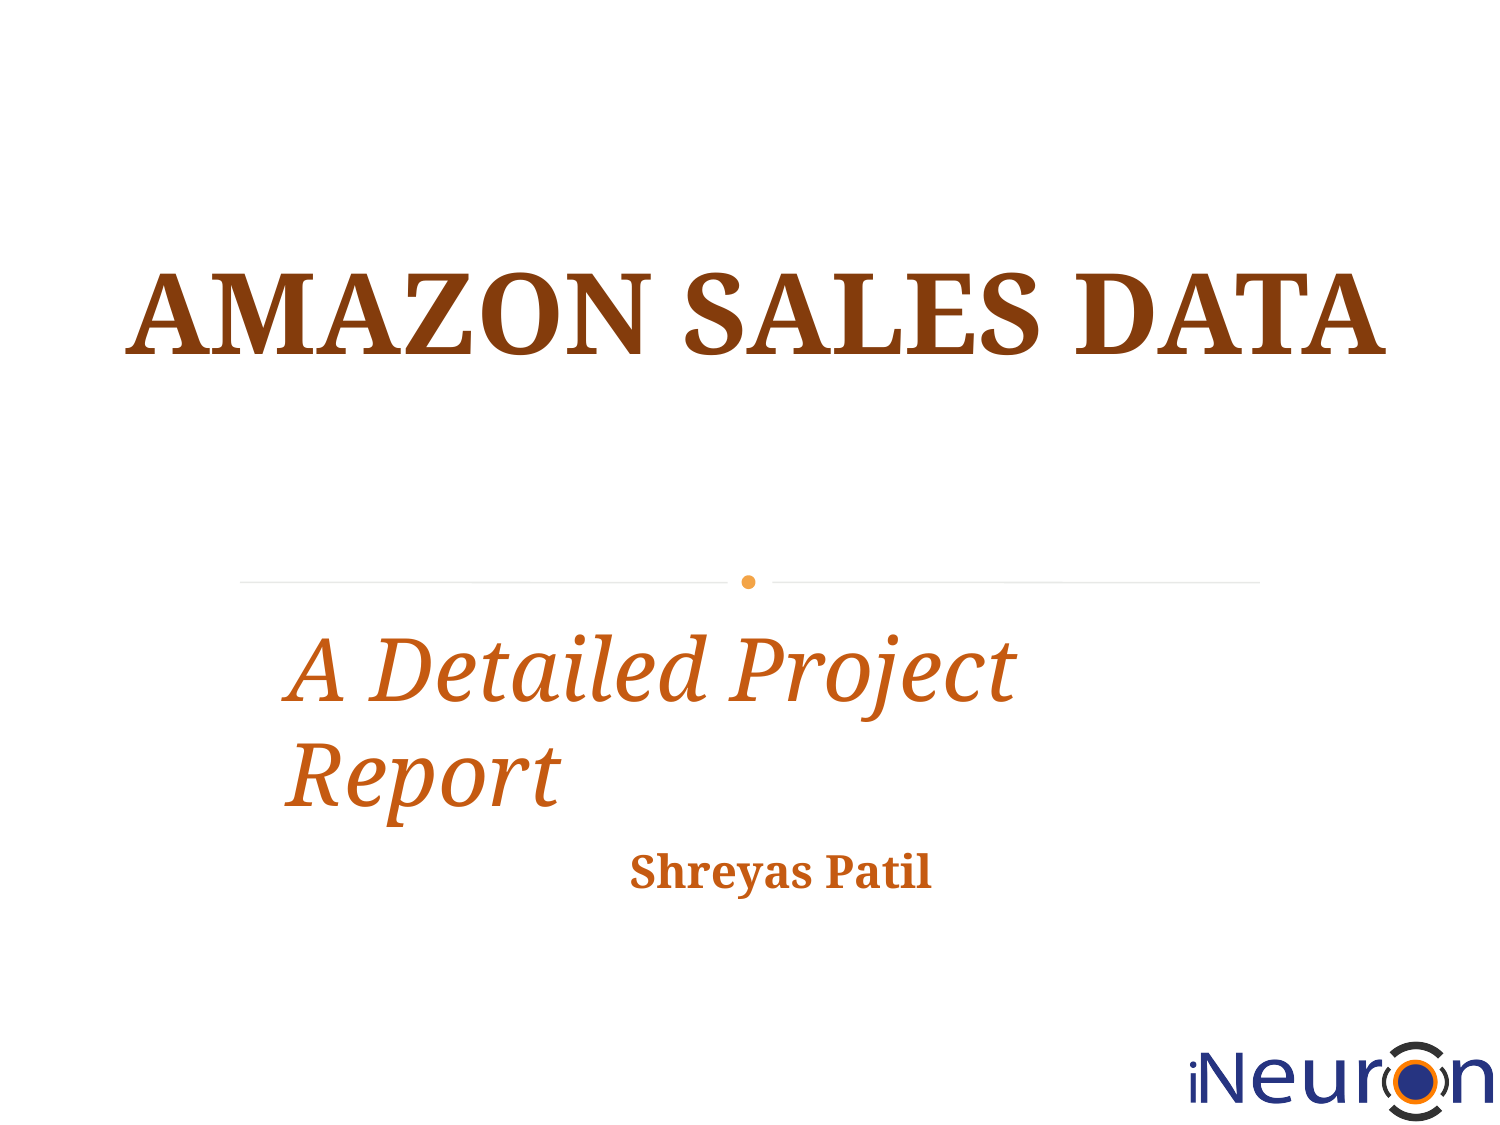

AMAZON SALES DATA
# A Detailed Project Report
Shreyas Patil